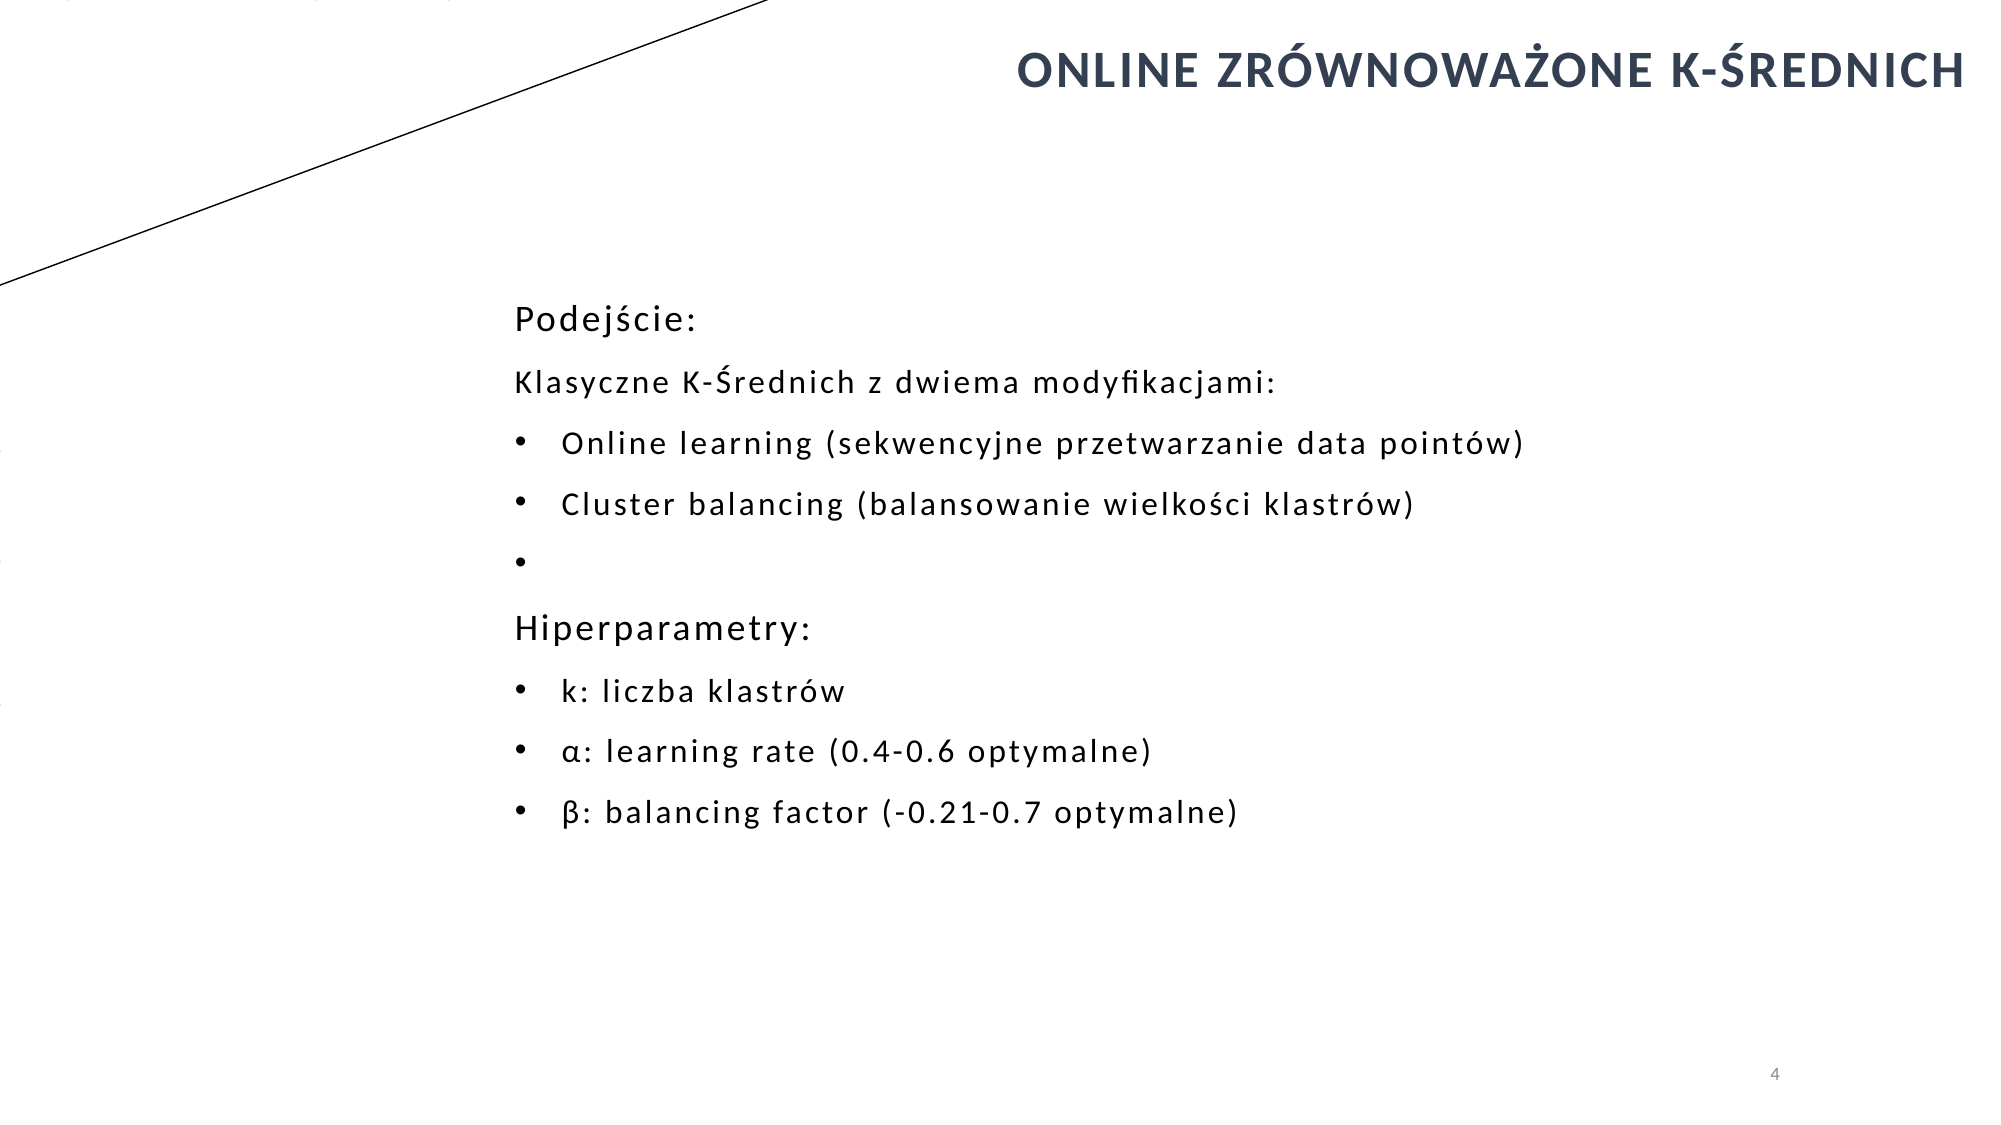

# Online zrównoważone k-średnich
Podejście:
Klasyczne K-Średnich z dwiema modyfikacjami:
Online learning (sekwencyjne przetwarzanie data pointów)
Cluster balancing (balansowanie wielkości klastrów)
Hiperparametry:
k: liczba klastrów
α: learning rate (0.4-0.6 optymalne)
β: balancing factor (-0.21-0.7 optymalne)